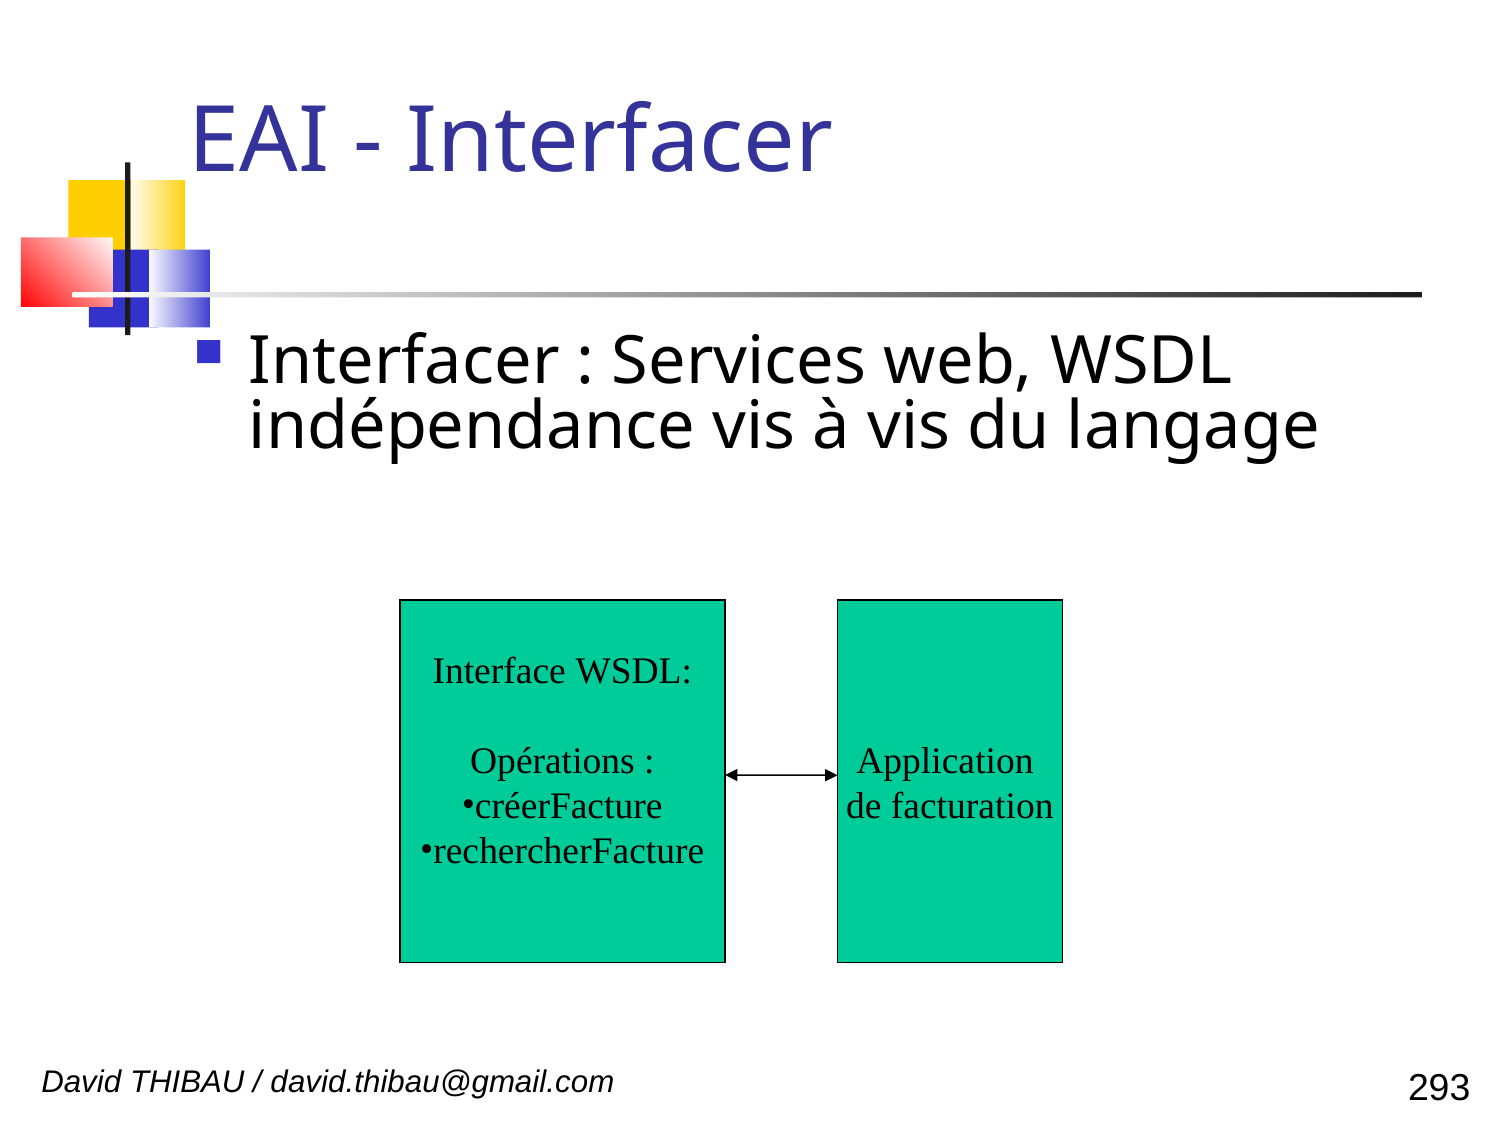

# EAI - Interfacer
Interfacer : Services web, WSDL indépendance vis à vis du langage
Interface WSDL:
Opérations :
créerFacture
rechercherFacture
Application
de facturation